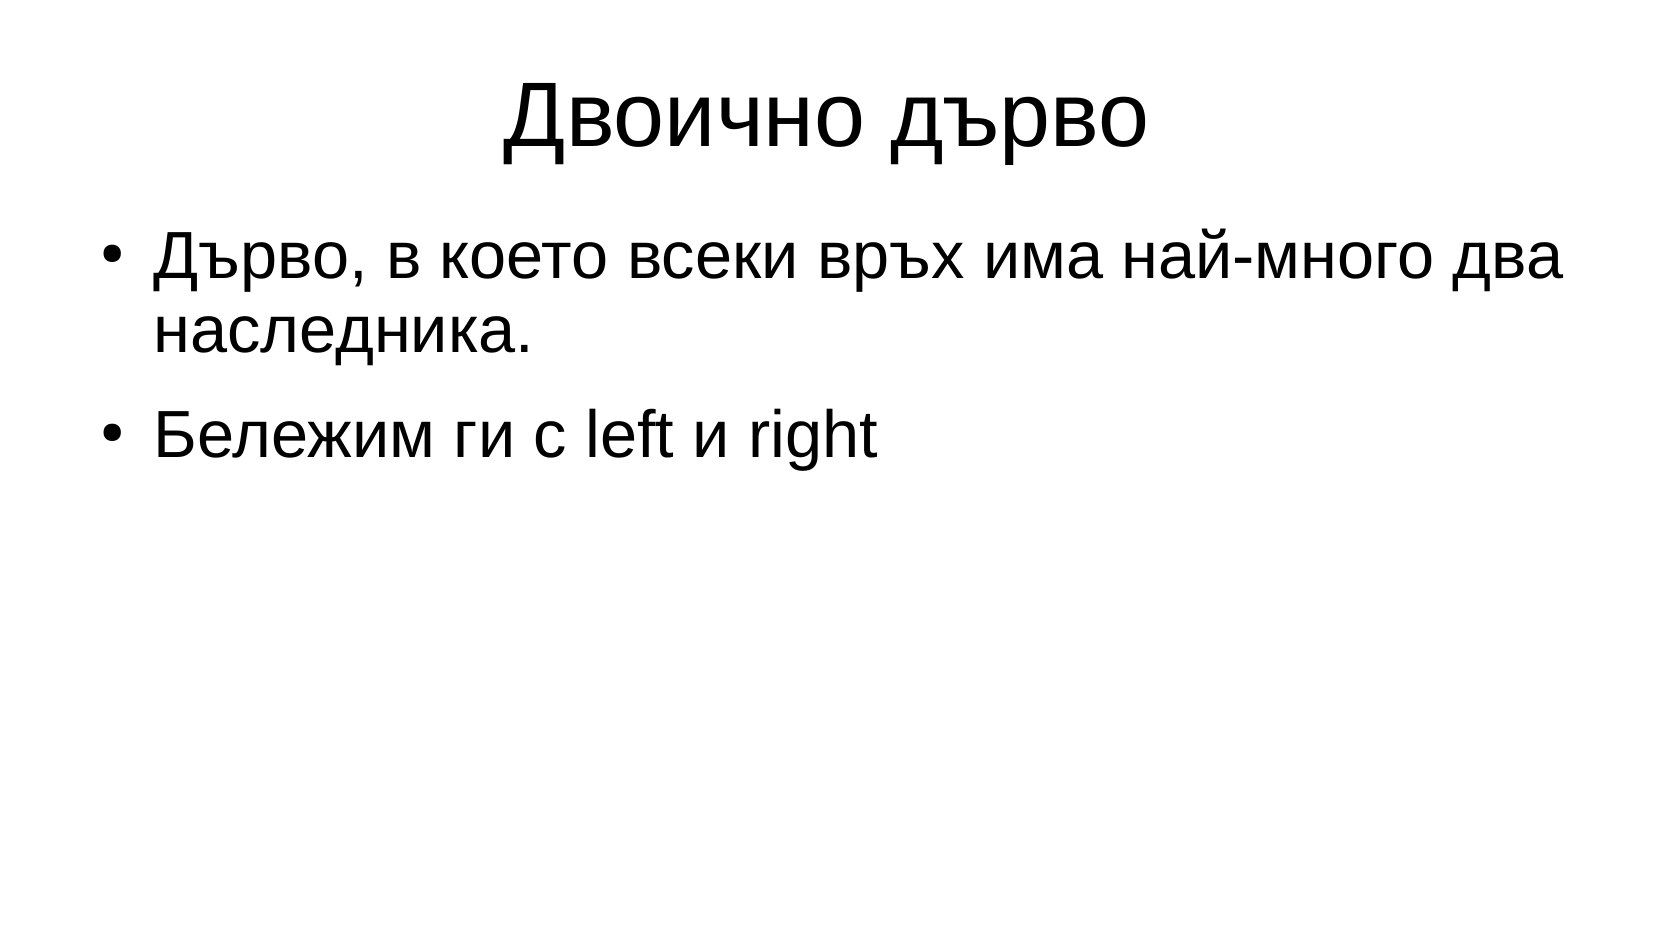

# Двоично дърво
Дърво, в което всеки връх има най-много два наследника.
Бележим ги с left и right